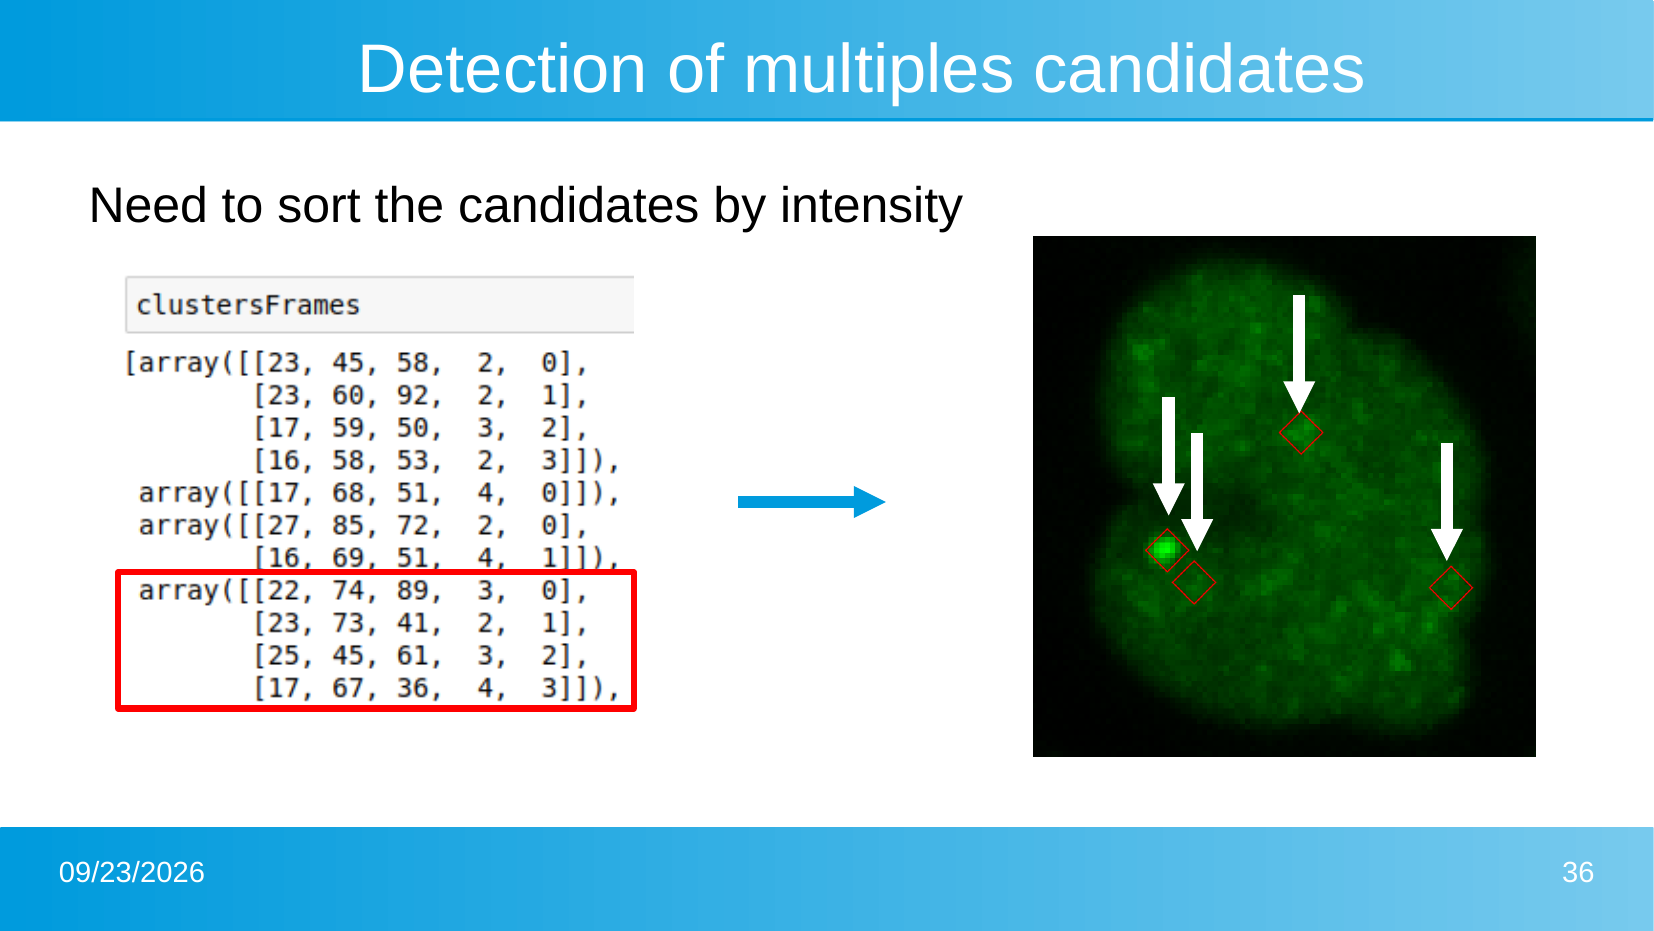

# Detection of multiples candidates
Need to sort the candidates by intensity
36